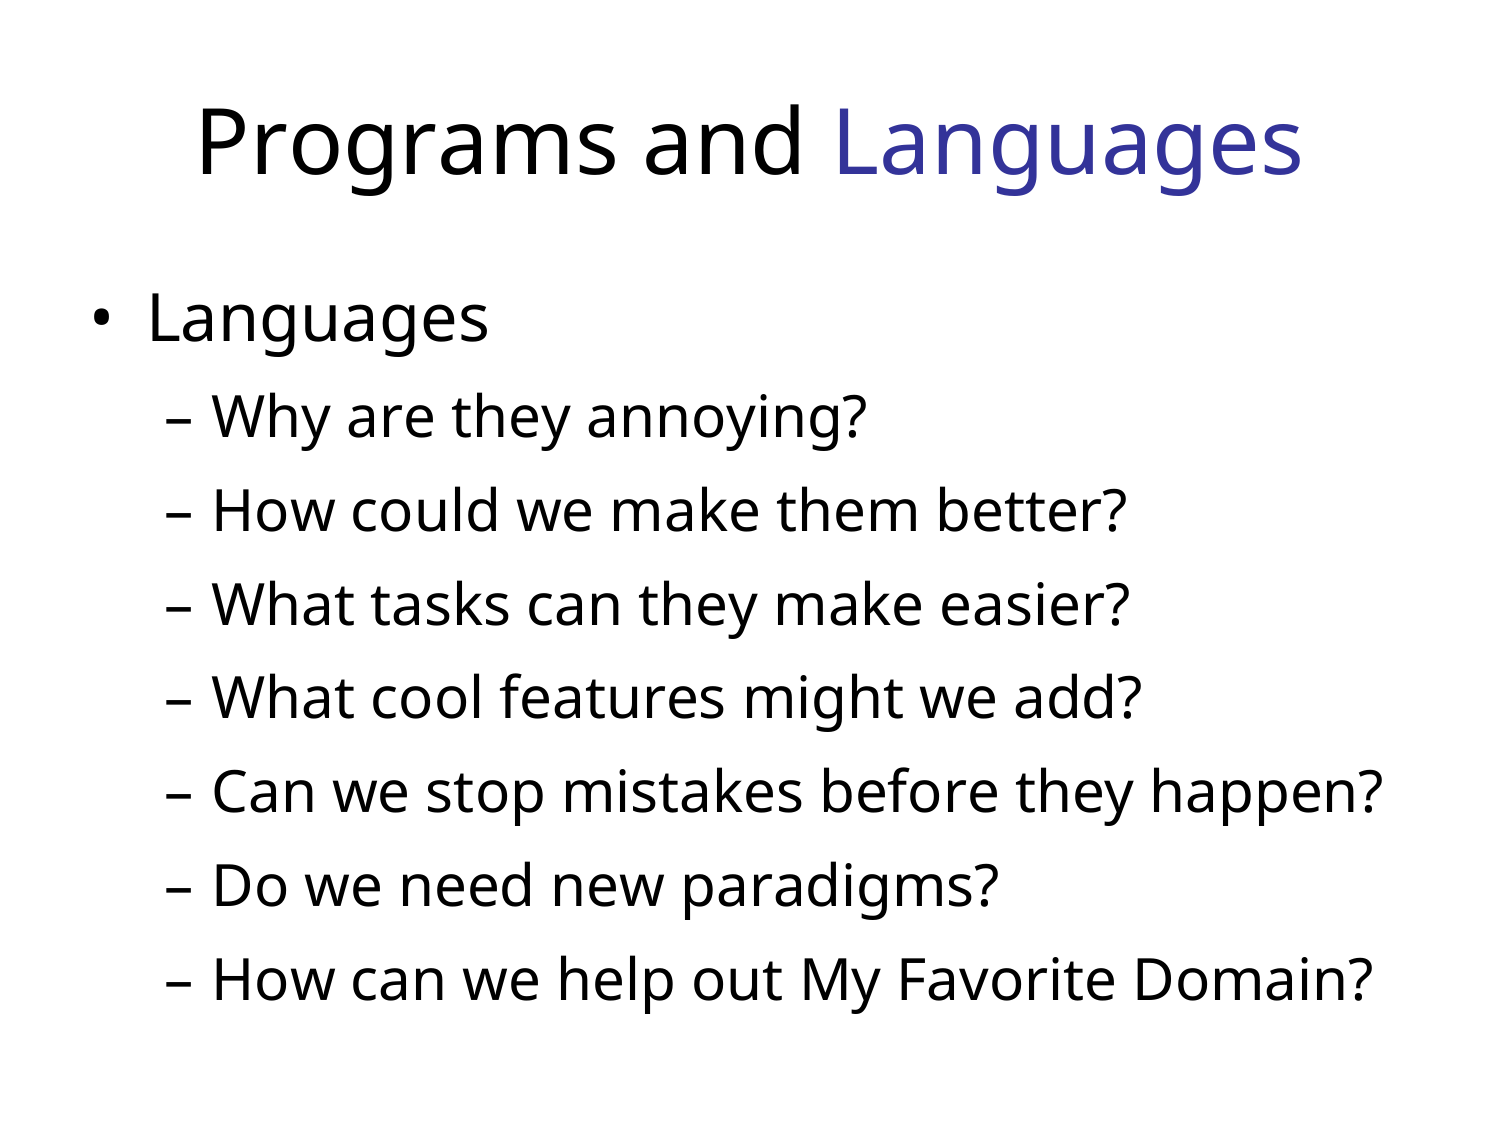

# Programs and Languages
Languages
Why are they annoying?
How could we make them better?
What tasks can they make easier?
What cool features might we add?
Can we stop mistakes before they happen?
Do we need new paradigms?
How can we help out My Favorite Domain?